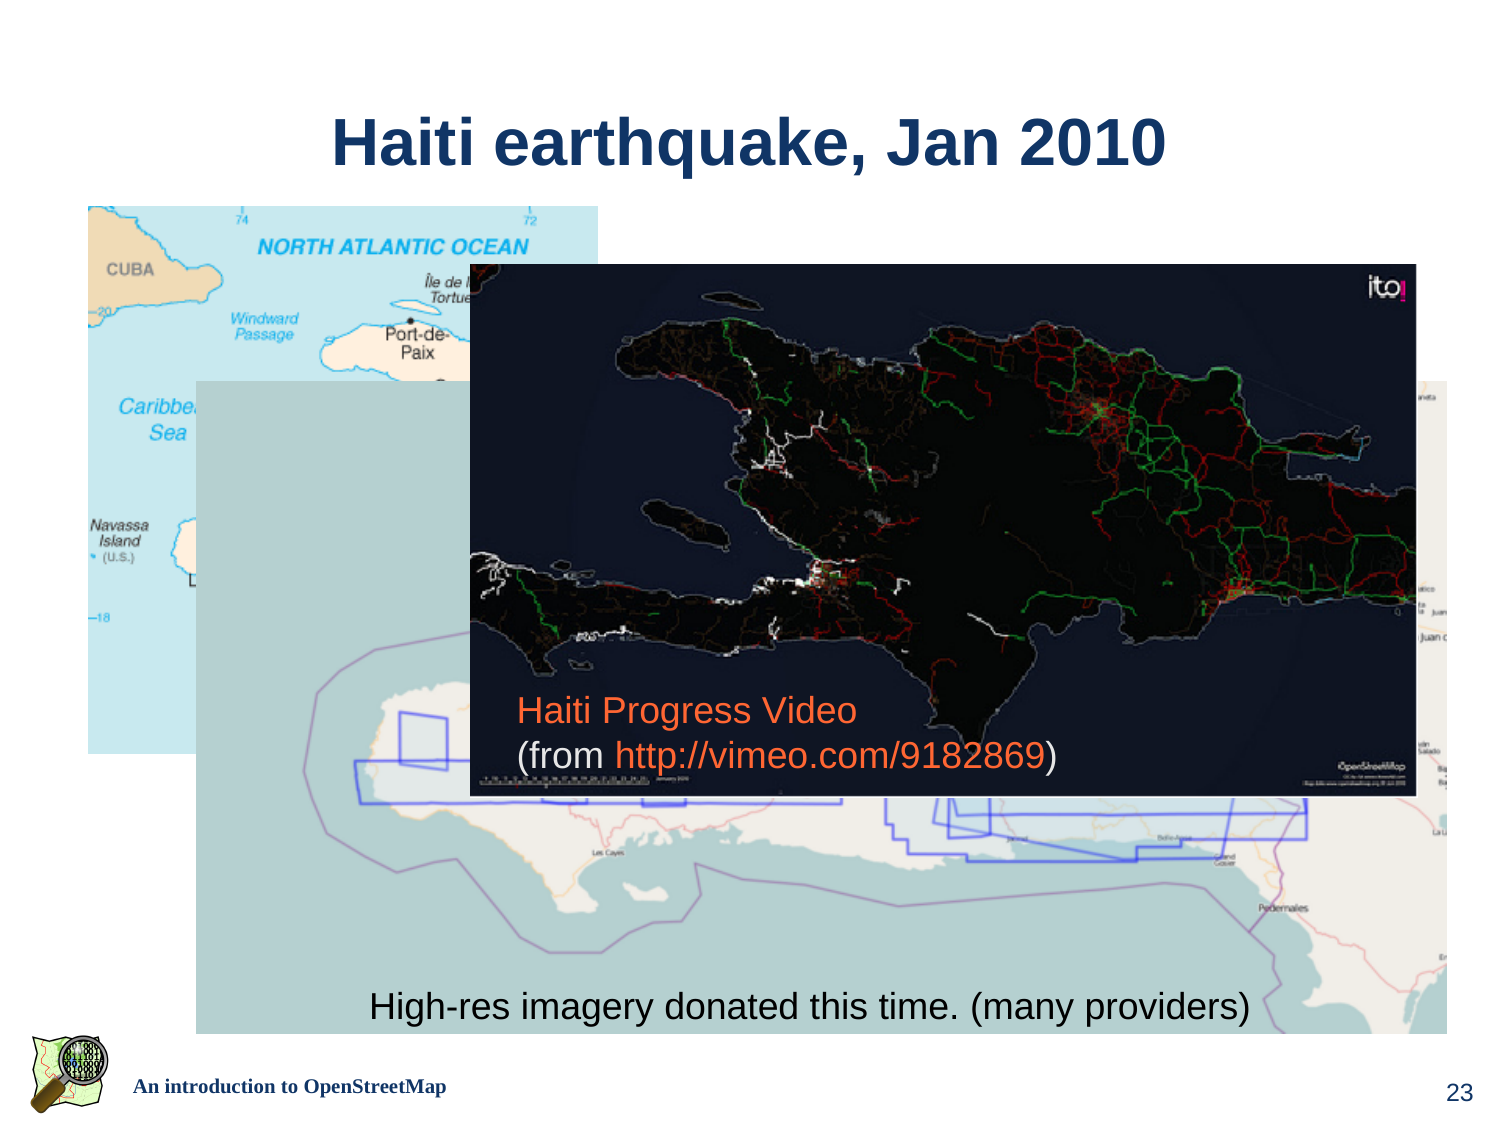

# Haiti earthquake, Jan 2010
Haiti Progress Video
(from http://vimeo.com/9182869)
High-res imagery donated this time. (many providers)